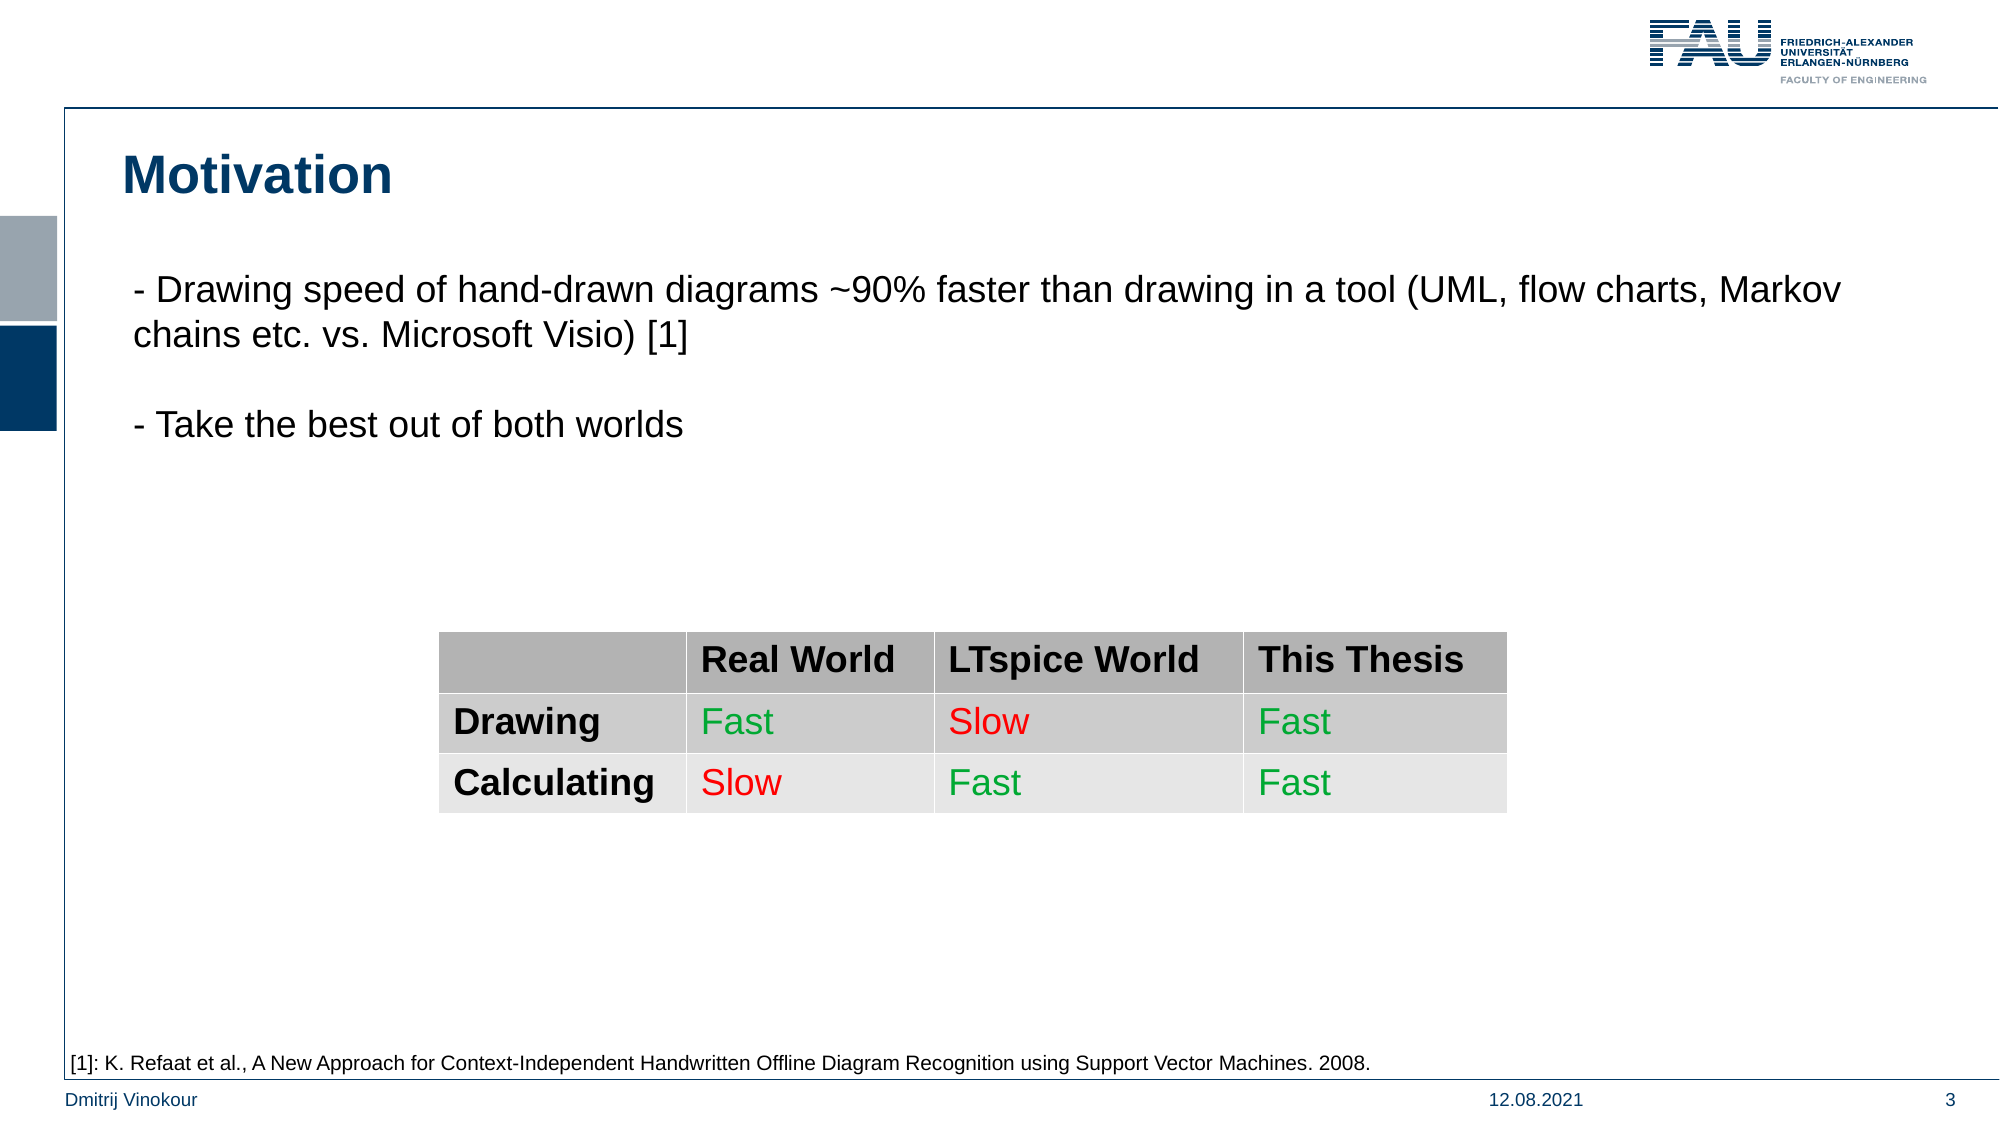

Motivation
- Drawing speed of hand-drawn diagrams ~90% faster than drawing in a tool (UML, flow charts, Markov chains etc. vs. Microsoft Visio) [1]
- Take the best out of both worlds
| | Real World | LTspice World | This Thesis |
| --- | --- | --- | --- |
| Drawing | Fast | Slow | Fast |
| Calculating | Slow | Fast | Fast |
[1]: K. Refaat et al., A New Approach for Context-Independent Handwritten Offline Diagram Recognition using Support Vector Machines. 2008.
12.08.2021
Dmitrij Vinokour